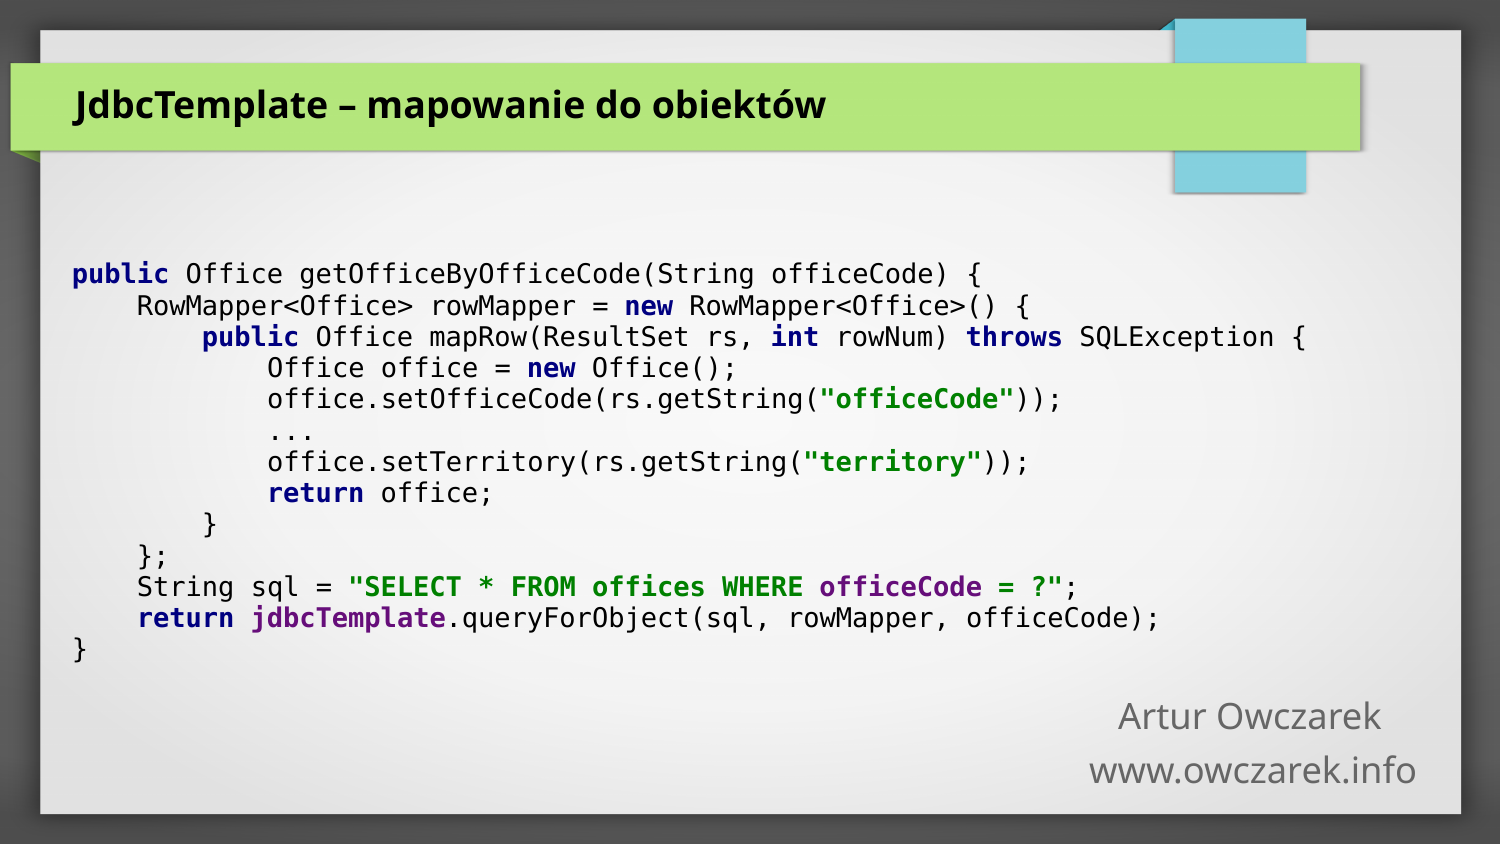

# JdbcTemplate – mapowanie do obiektów
public Office getOfficeByOfficeCode(String officeCode) {
 RowMapper<Office> rowMapper = new RowMapper<Office>() {
 public Office mapRow(ResultSet rs, int rowNum) throws SQLException {
 Office office = new Office();
 office.setOfficeCode(rs.getString("officeCode"));
 ...
 office.setTerritory(rs.getString("territory"));
 return office;
 }
 };
 String sql = "SELECT * FROM offices WHERE officeCode = ?";
 return jdbcTemplate.queryForObject(sql, rowMapper, officeCode);
}
Artur Owczarek
www.owczarek.info